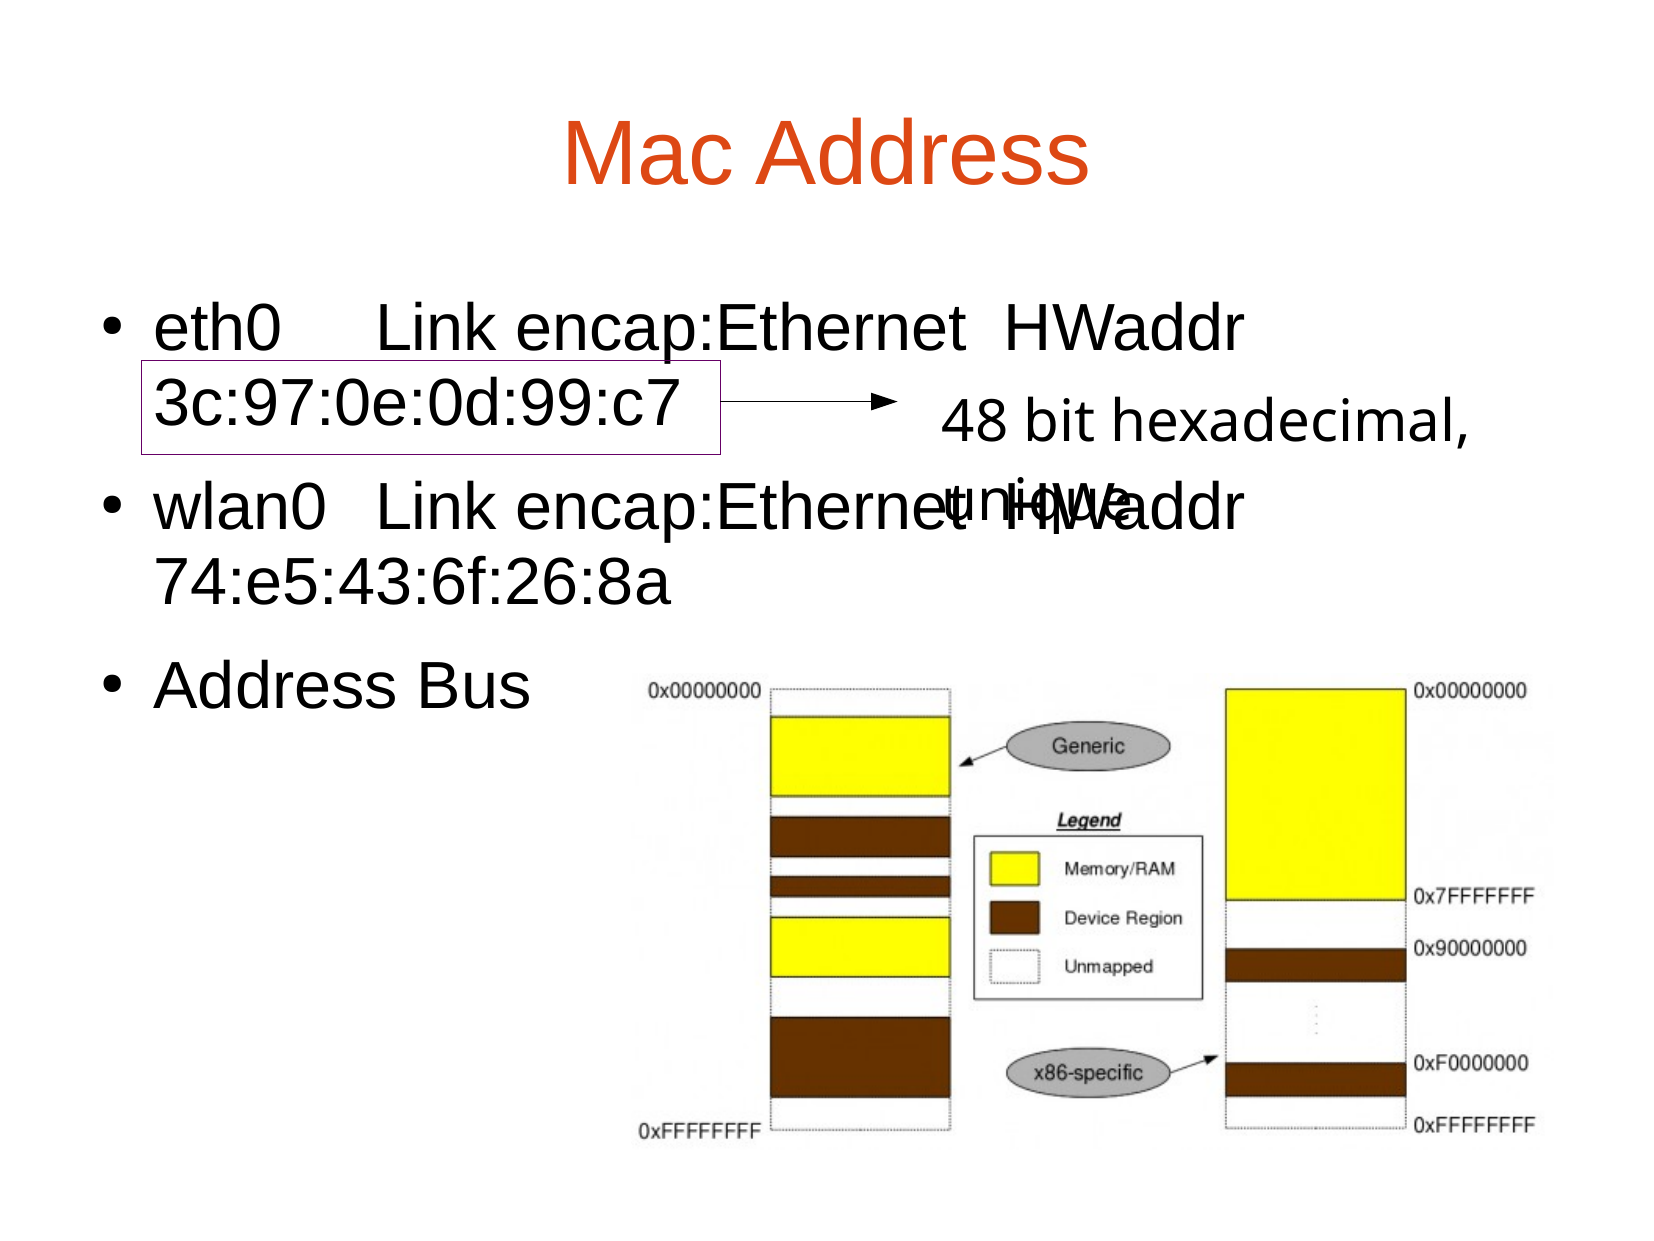

# Mac Address
eth0		Link encap:Ethernet HWaddr 3c:97:0e:0d:99:c7
wlan0	Link encap:Ethernet HWaddr 74:e5:43:6f:26:8a
Address Bus
48 bit hexadecimal, unique